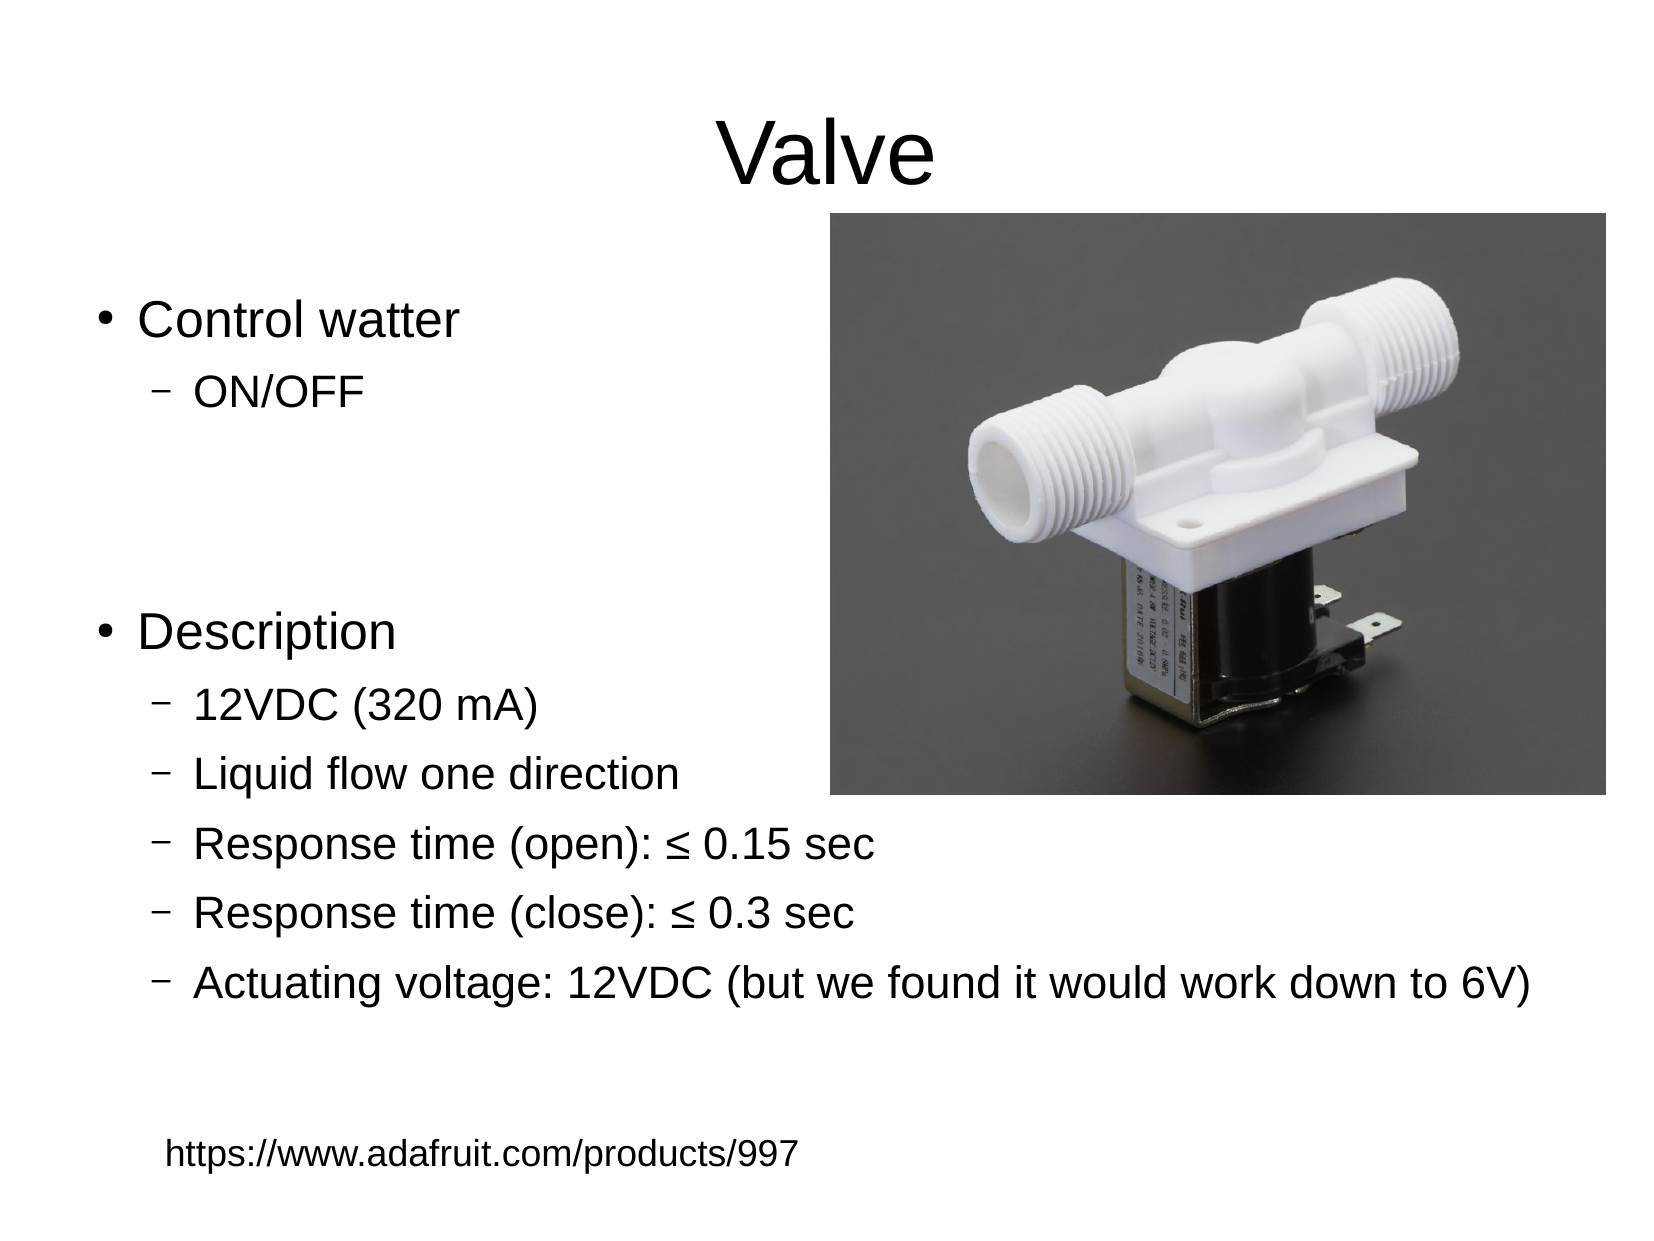

# Valve
Control watter
ON/OFF
Description
12VDC (320 mA)
Liquid flow one direction
Response time (open): ≤ 0.15 sec
Response time (close): ≤ 0.3 sec
Actuating voltage: 12VDC (but we found it would work down to 6V)
https://www.adafruit.com/products/997